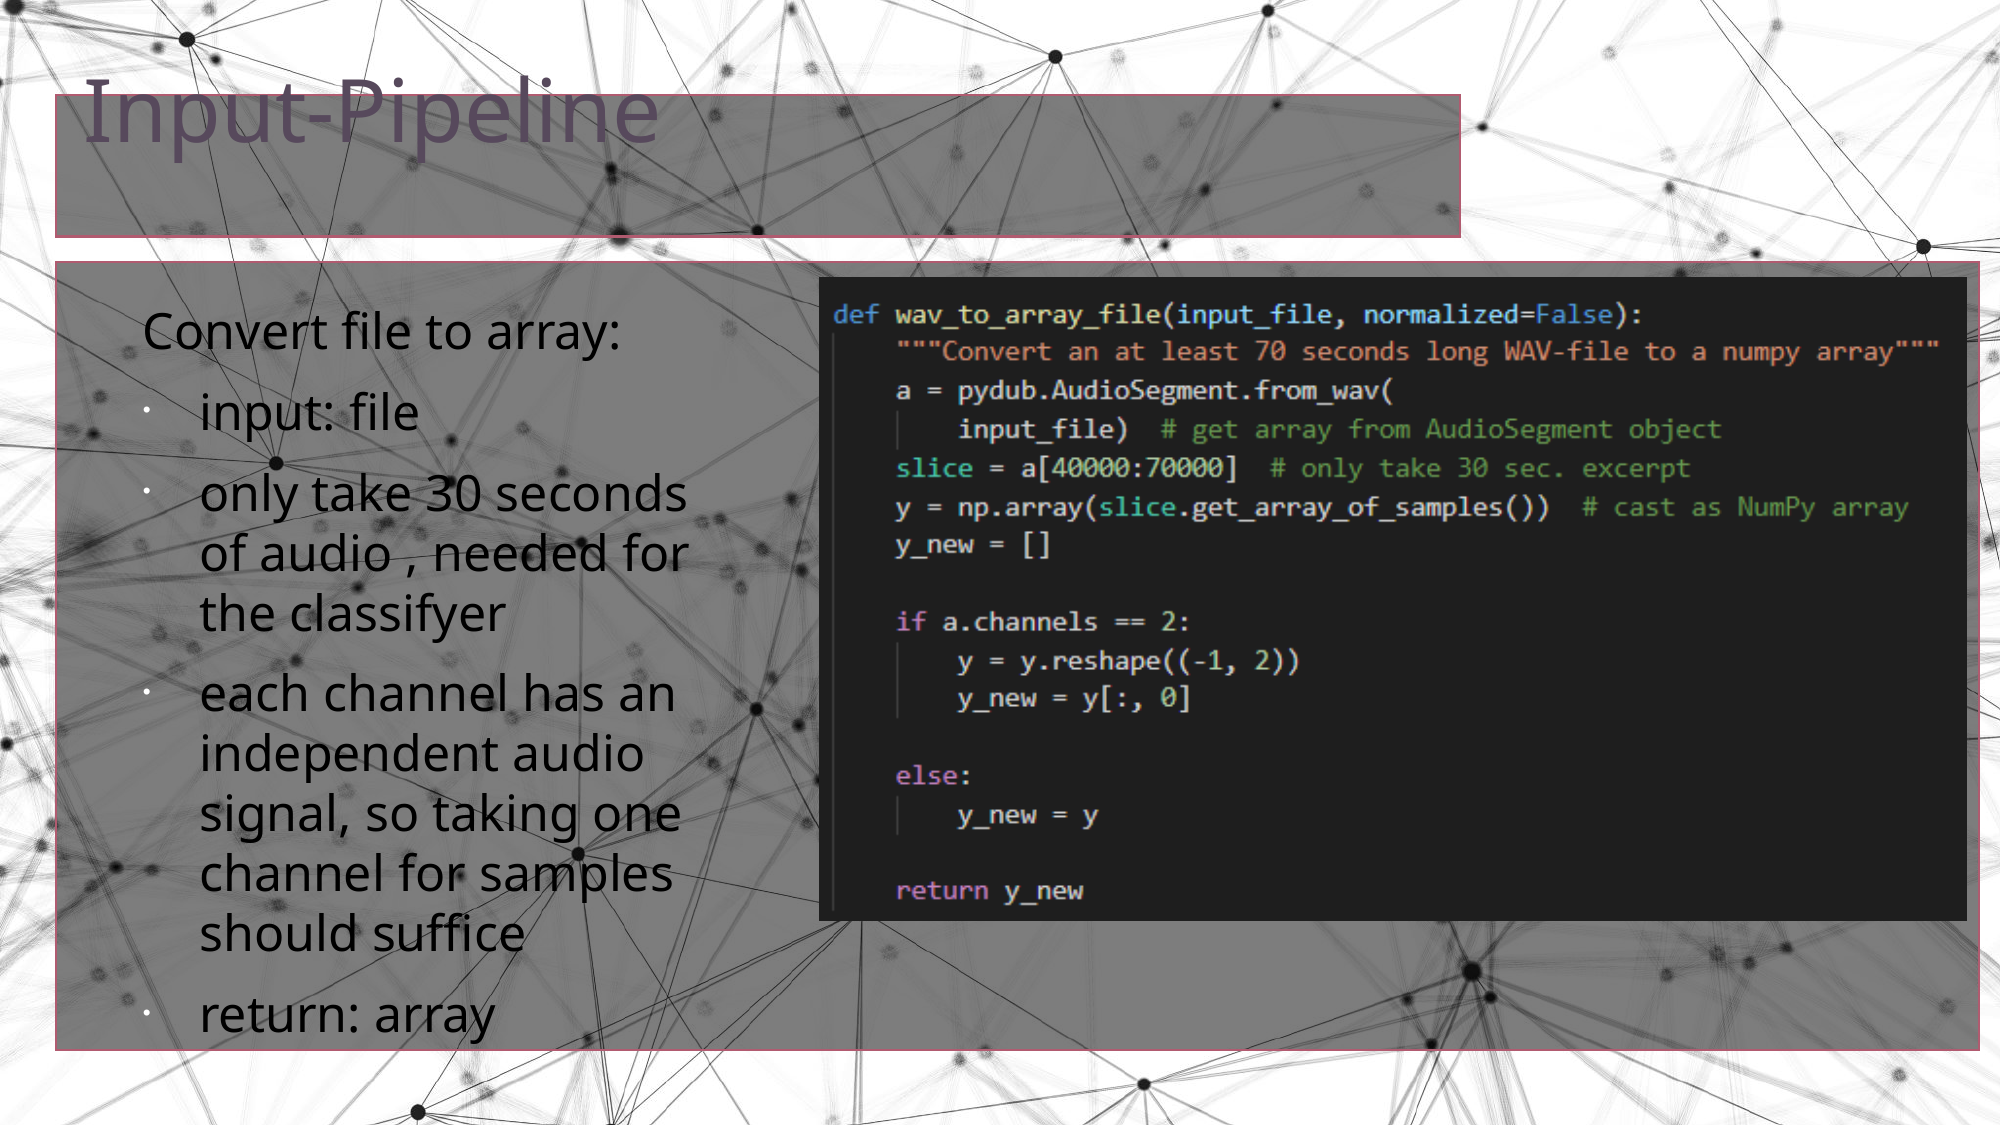

# Input-Pipeline
Convert file to array:
input: file
only take 30 seconds of audio , needed for the classifyer
each channel has an independent audio signal, so taking one channel for samples should suffice
return: array